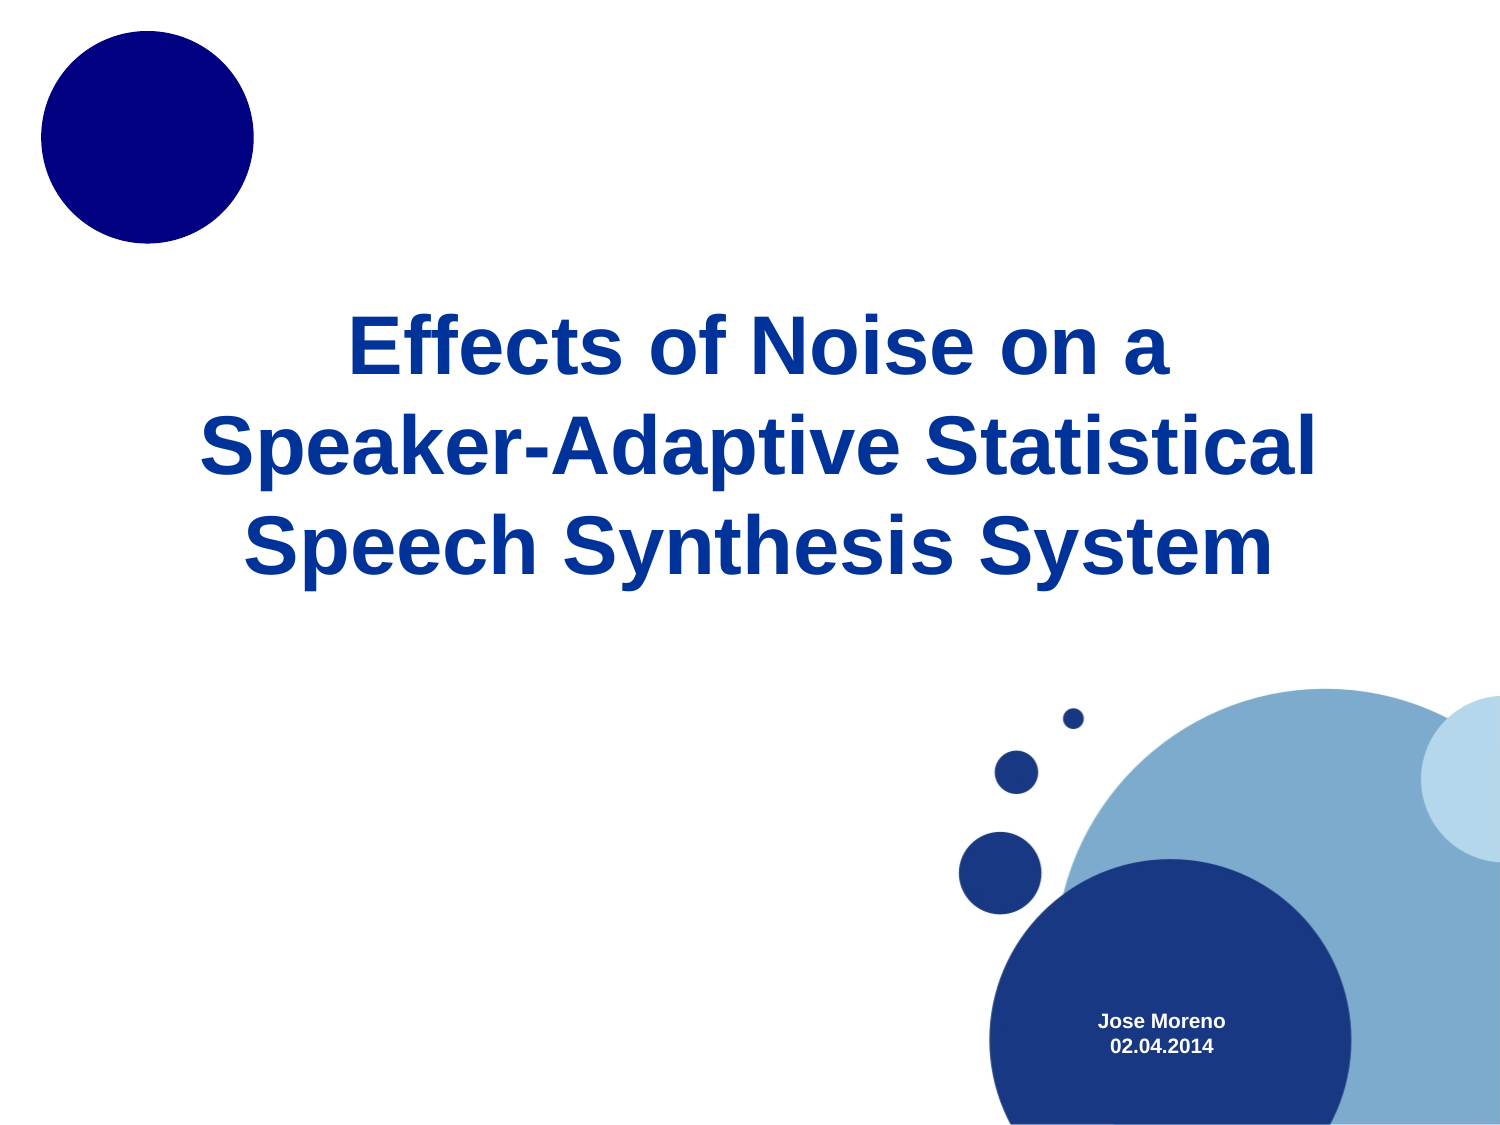

# Effects of Noise on a Speaker-Adaptive Statistical Speech Synthesis System
Jose Moreno
02.04.2014